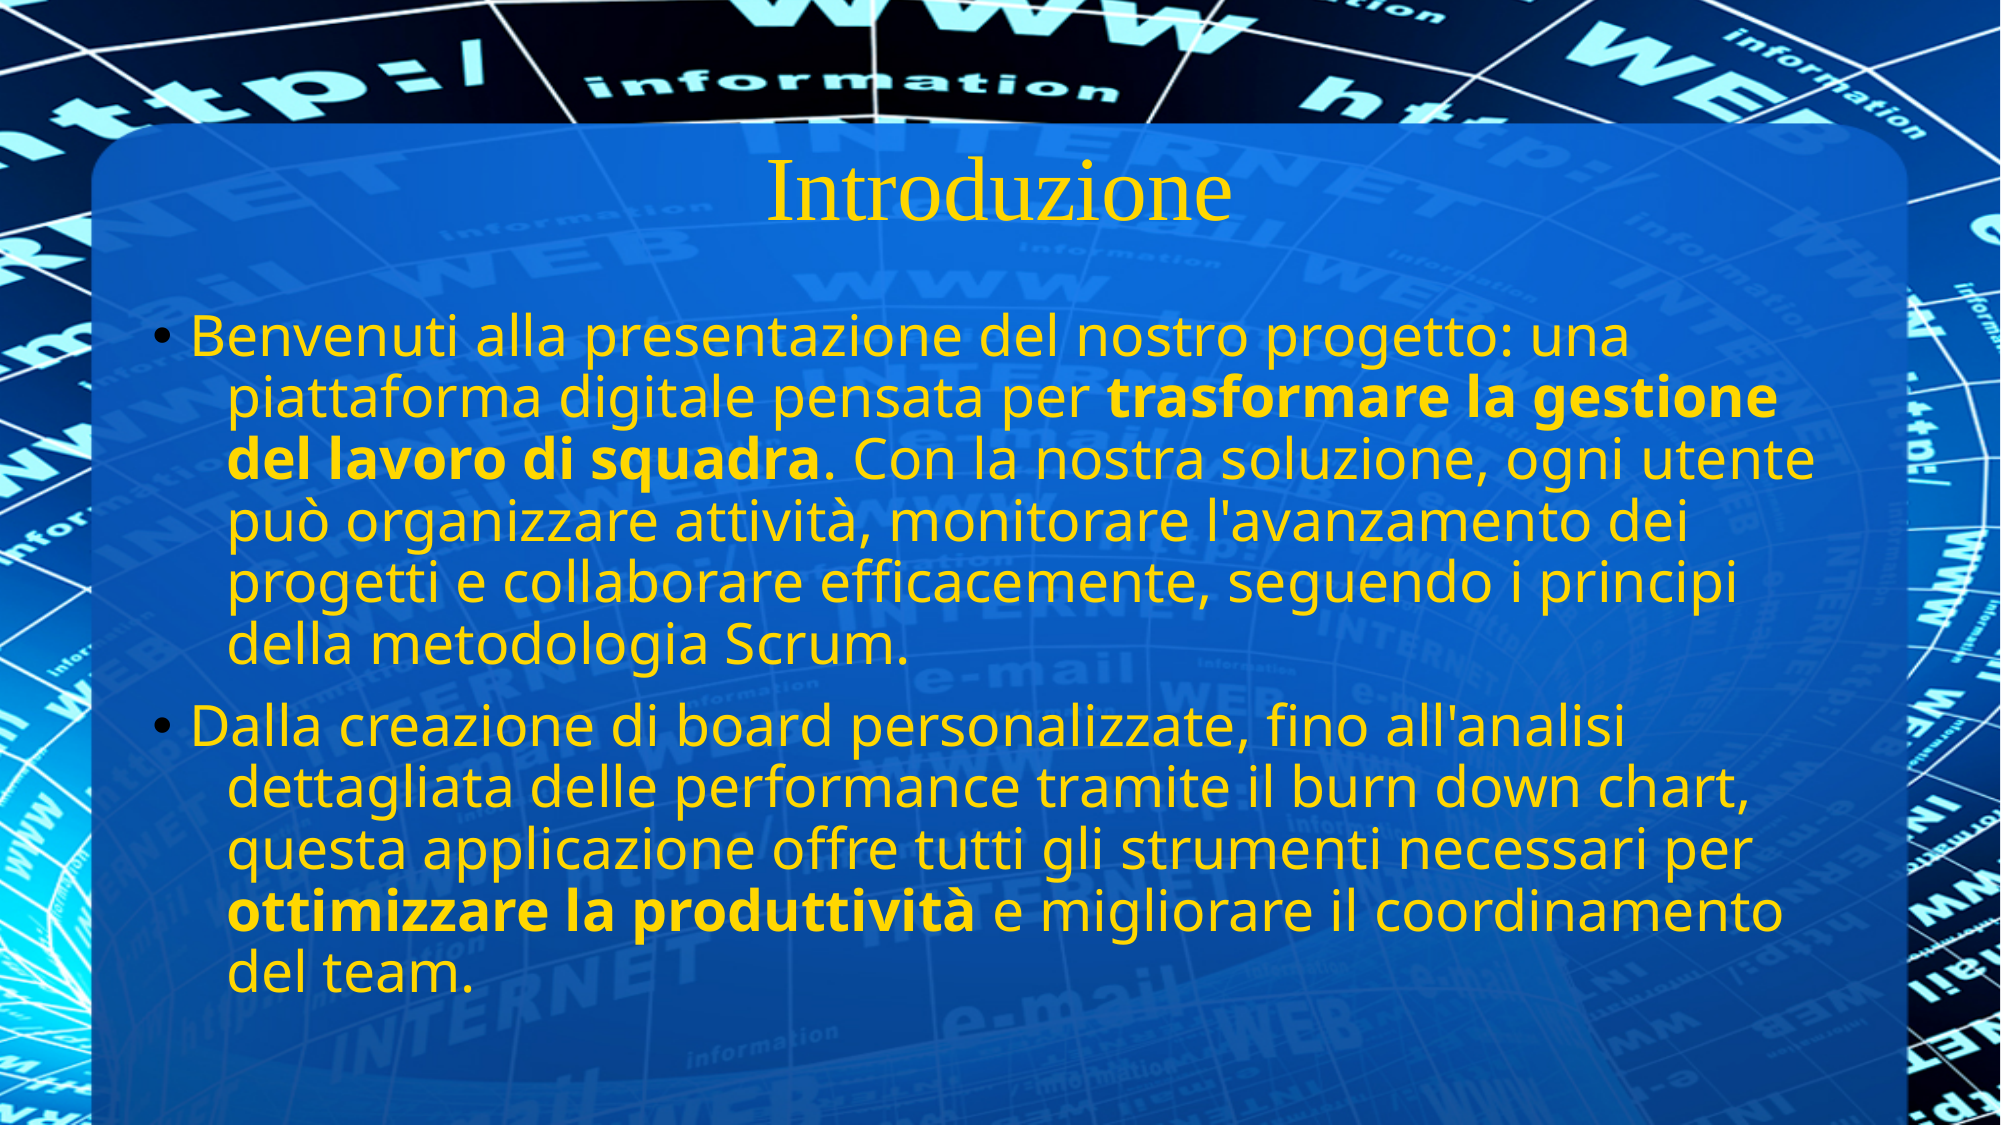

# Introduzione
Benvenuti alla presentazione del nostro progetto: una piattaforma digitale pensata per trasformare la gestione del lavoro di squadra. Con la nostra soluzione, ogni utente può organizzare attività, monitorare l'avanzamento dei progetti e collaborare efficacemente, seguendo i principi della metodologia Scrum.
Dalla creazione di board personalizzate, fino all'analisi dettagliata delle performance tramite il burn down chart, questa applicazione offre tutti gli strumenti necessari per ottimizzare la produttività e migliorare il coordinamento del team.